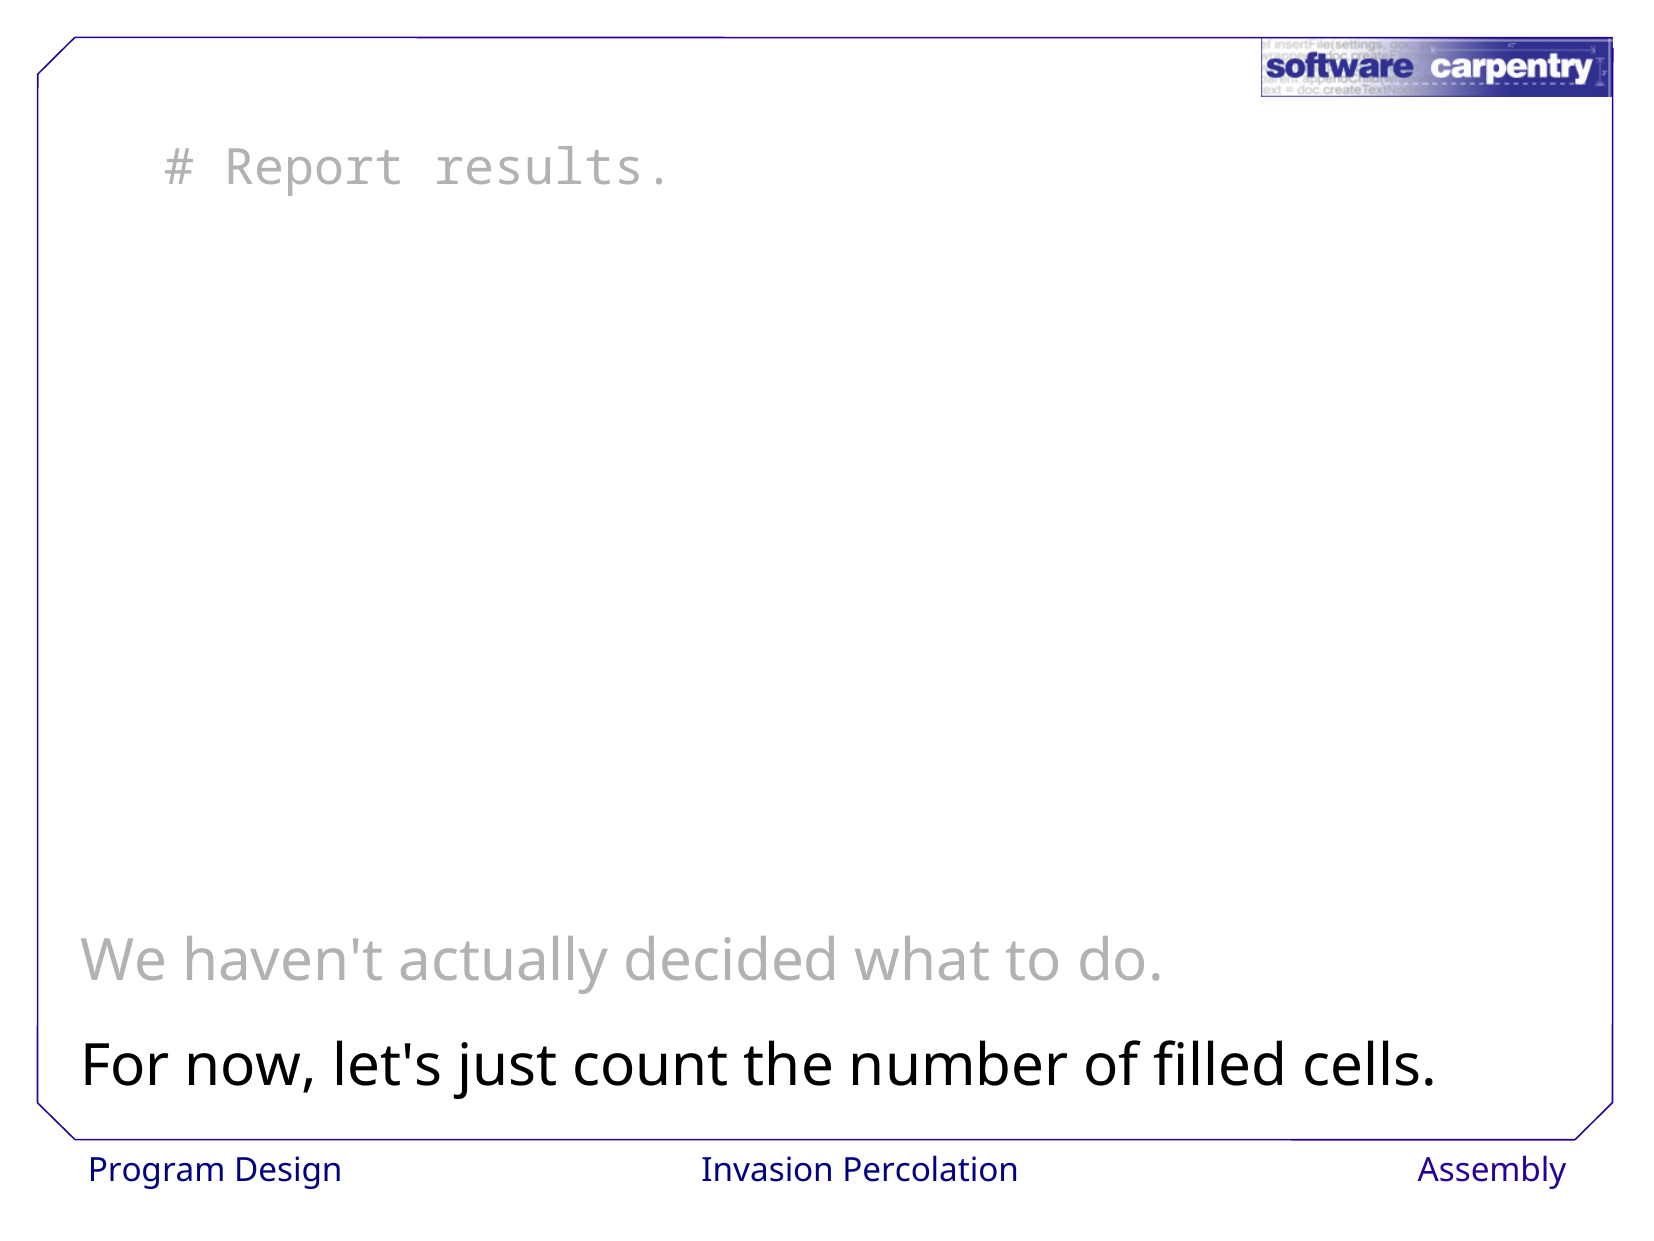

# Report results.
We haven't actually decided what to do.
For now, let's just count the number of filled cells.